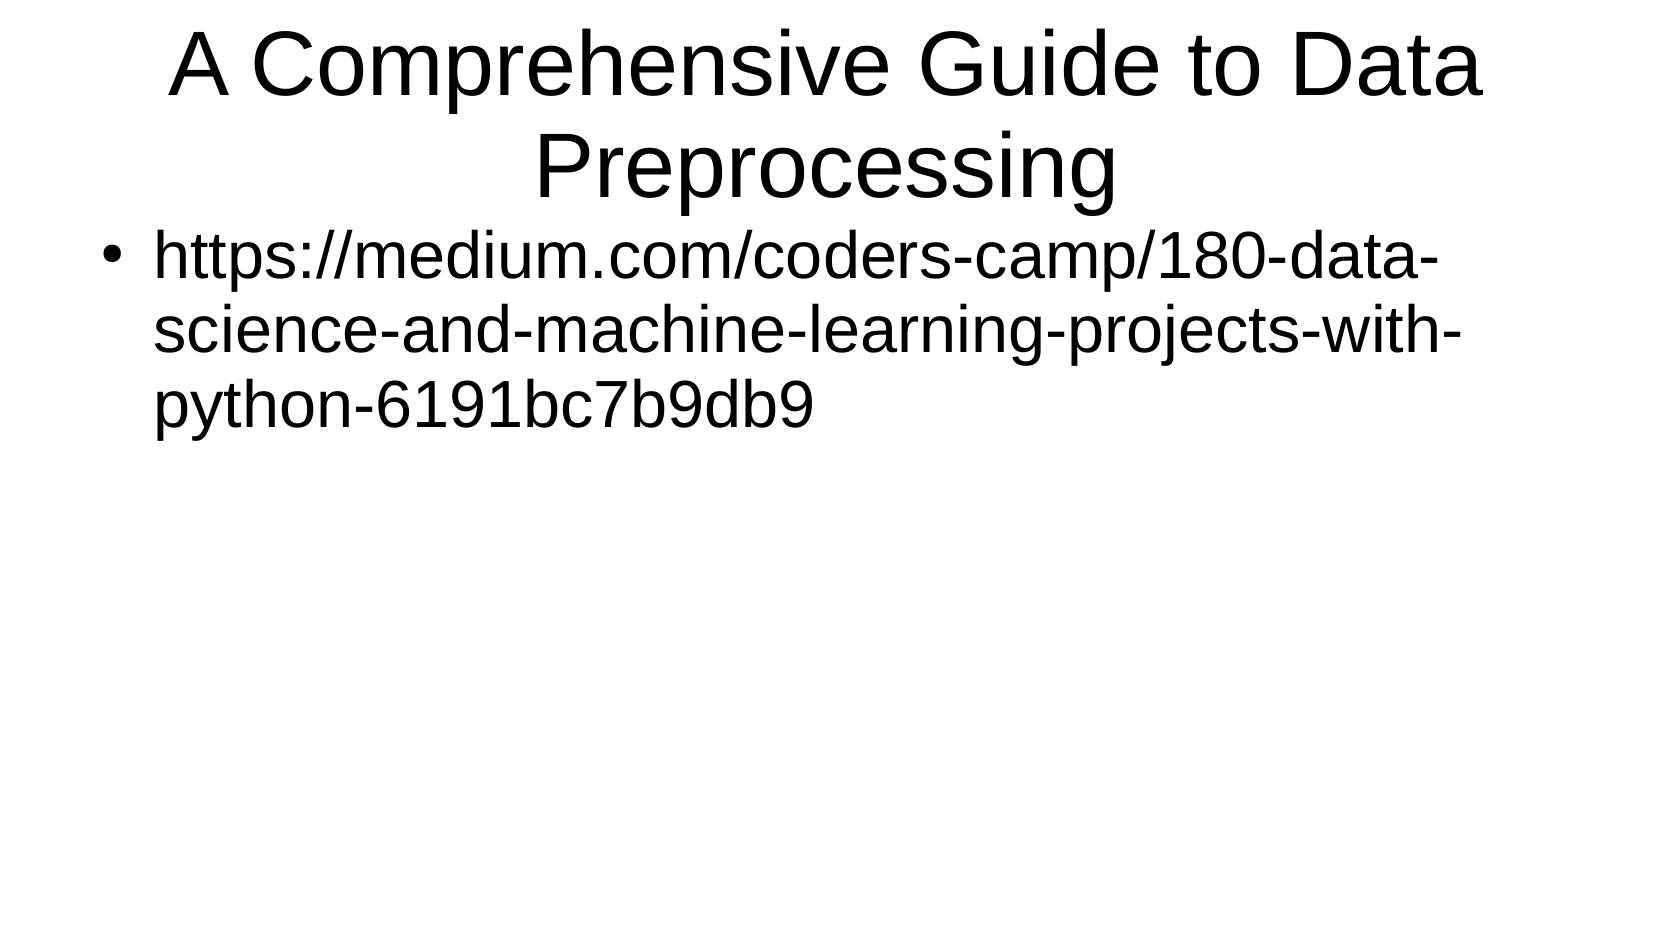

# A Comprehensive Guide to Data Preprocessing
https://medium.com/coders-camp/180-data-science-and-machine-learning-projects-with-python-6191bc7b9db9